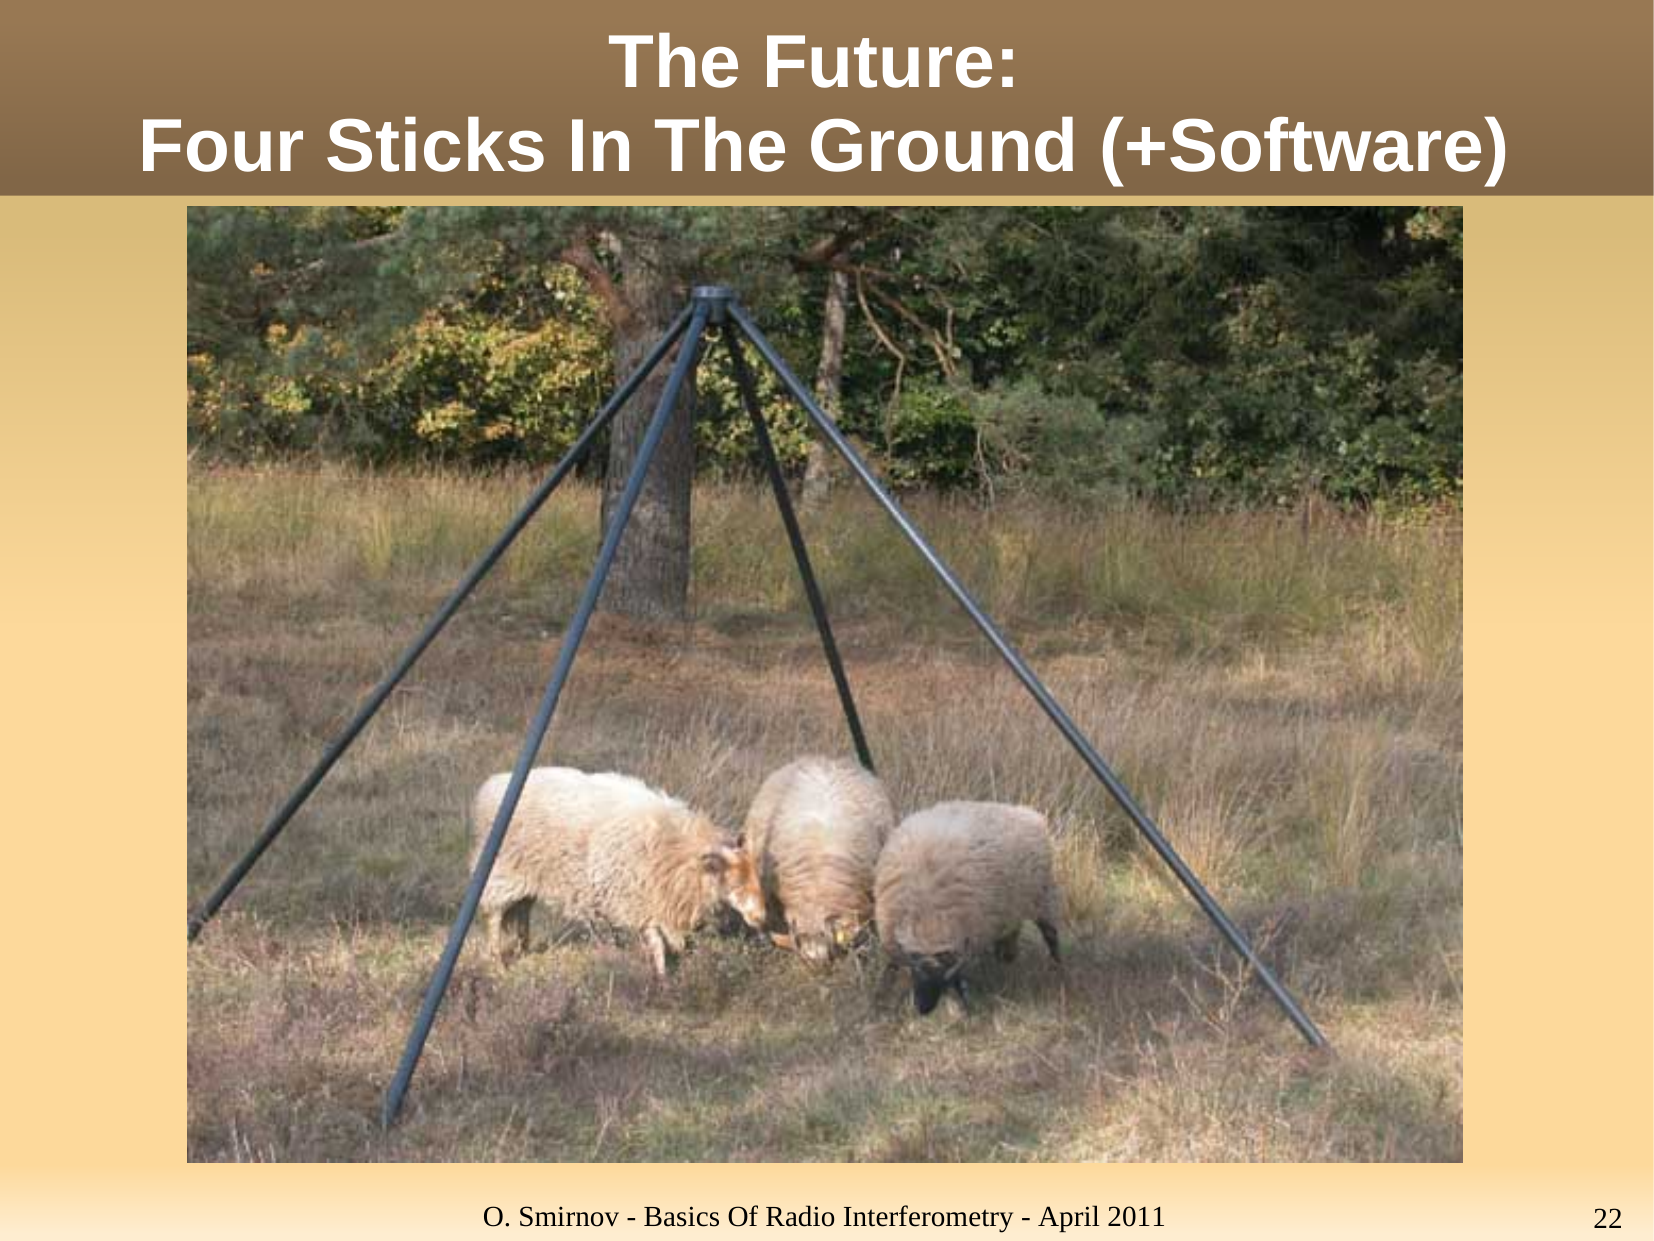

# The Future: Four Sticks In The Ground (+Software)
O. Smirnov - Basics Of Radio Interferometry - April 2011
22